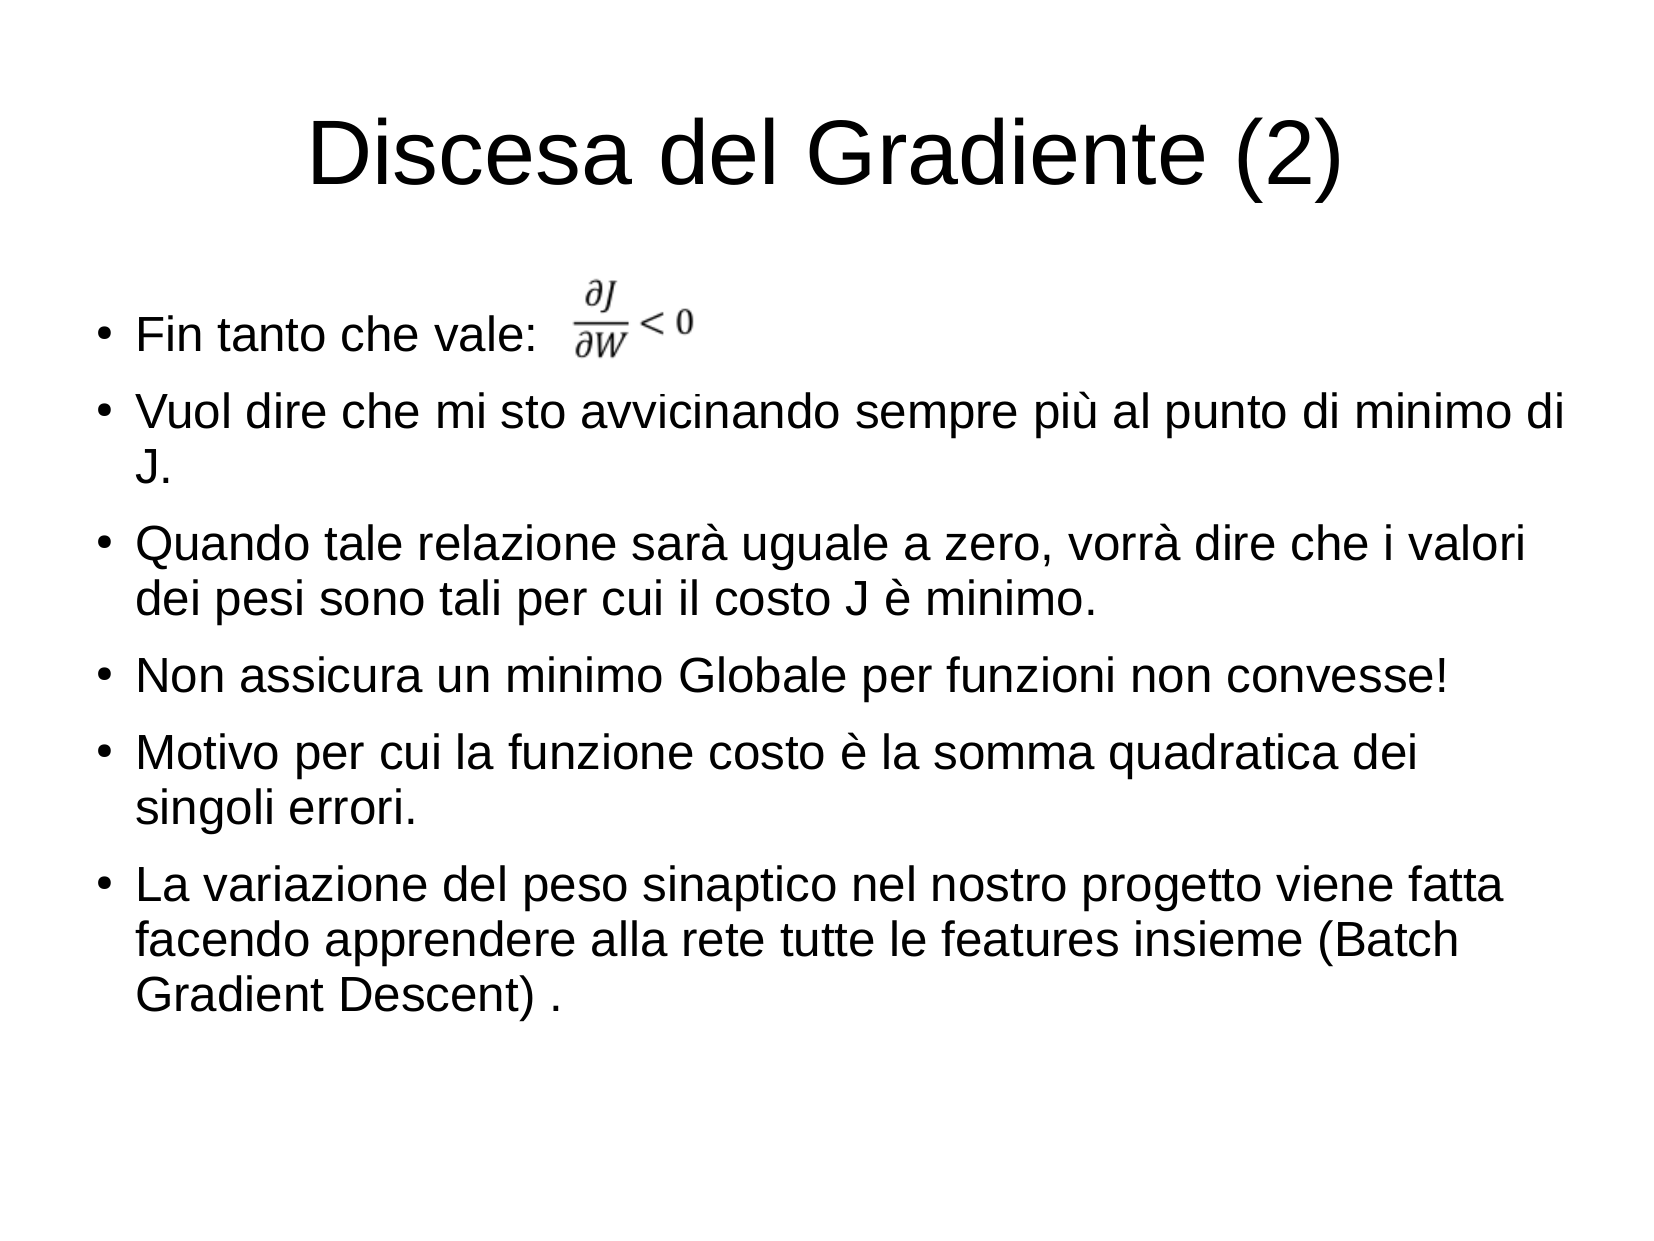

# Discesa del Gradiente (2)
Fin tanto che vale:
Vuol dire che mi sto avvicinando sempre più al punto di minimo di J.
Quando tale relazione sarà uguale a zero, vorrà dire che i valori dei pesi sono tali per cui il costo J è minimo.
Non assicura un minimo Globale per funzioni non convesse!
Motivo per cui la funzione costo è la somma quadratica dei singoli errori.
La variazione del peso sinaptico nel nostro progetto viene fatta facendo apprendere alla rete tutte le features insieme (Batch Gradient Descent) .